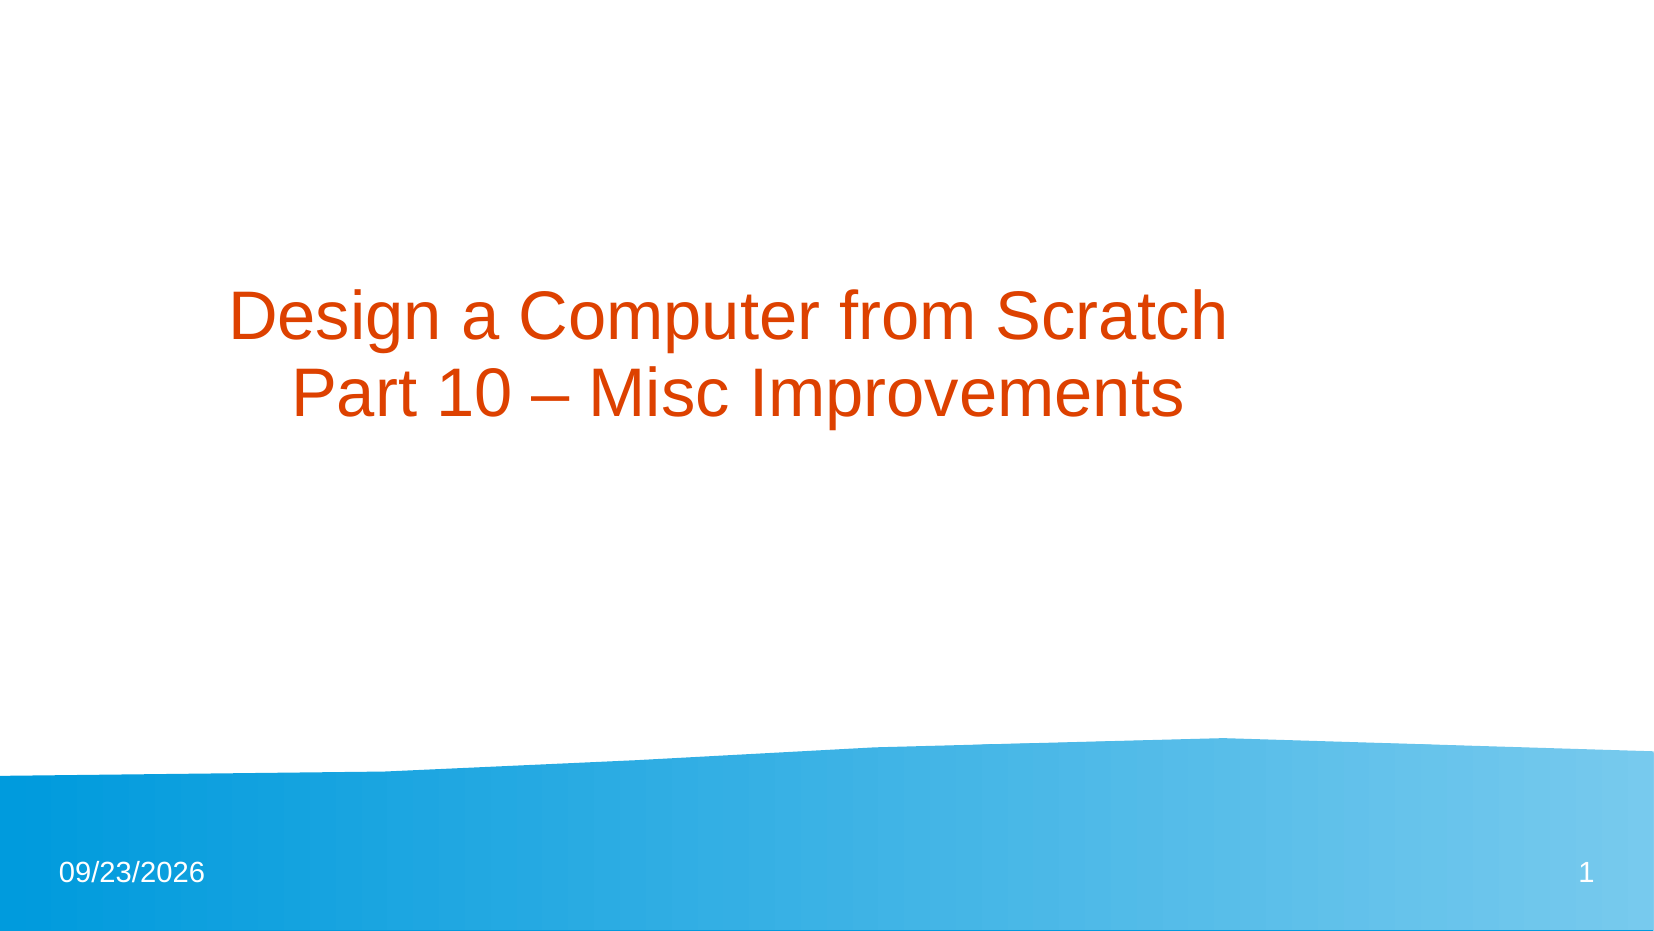

# Design a Computer from Scratch Part 10 – Misc Improvements